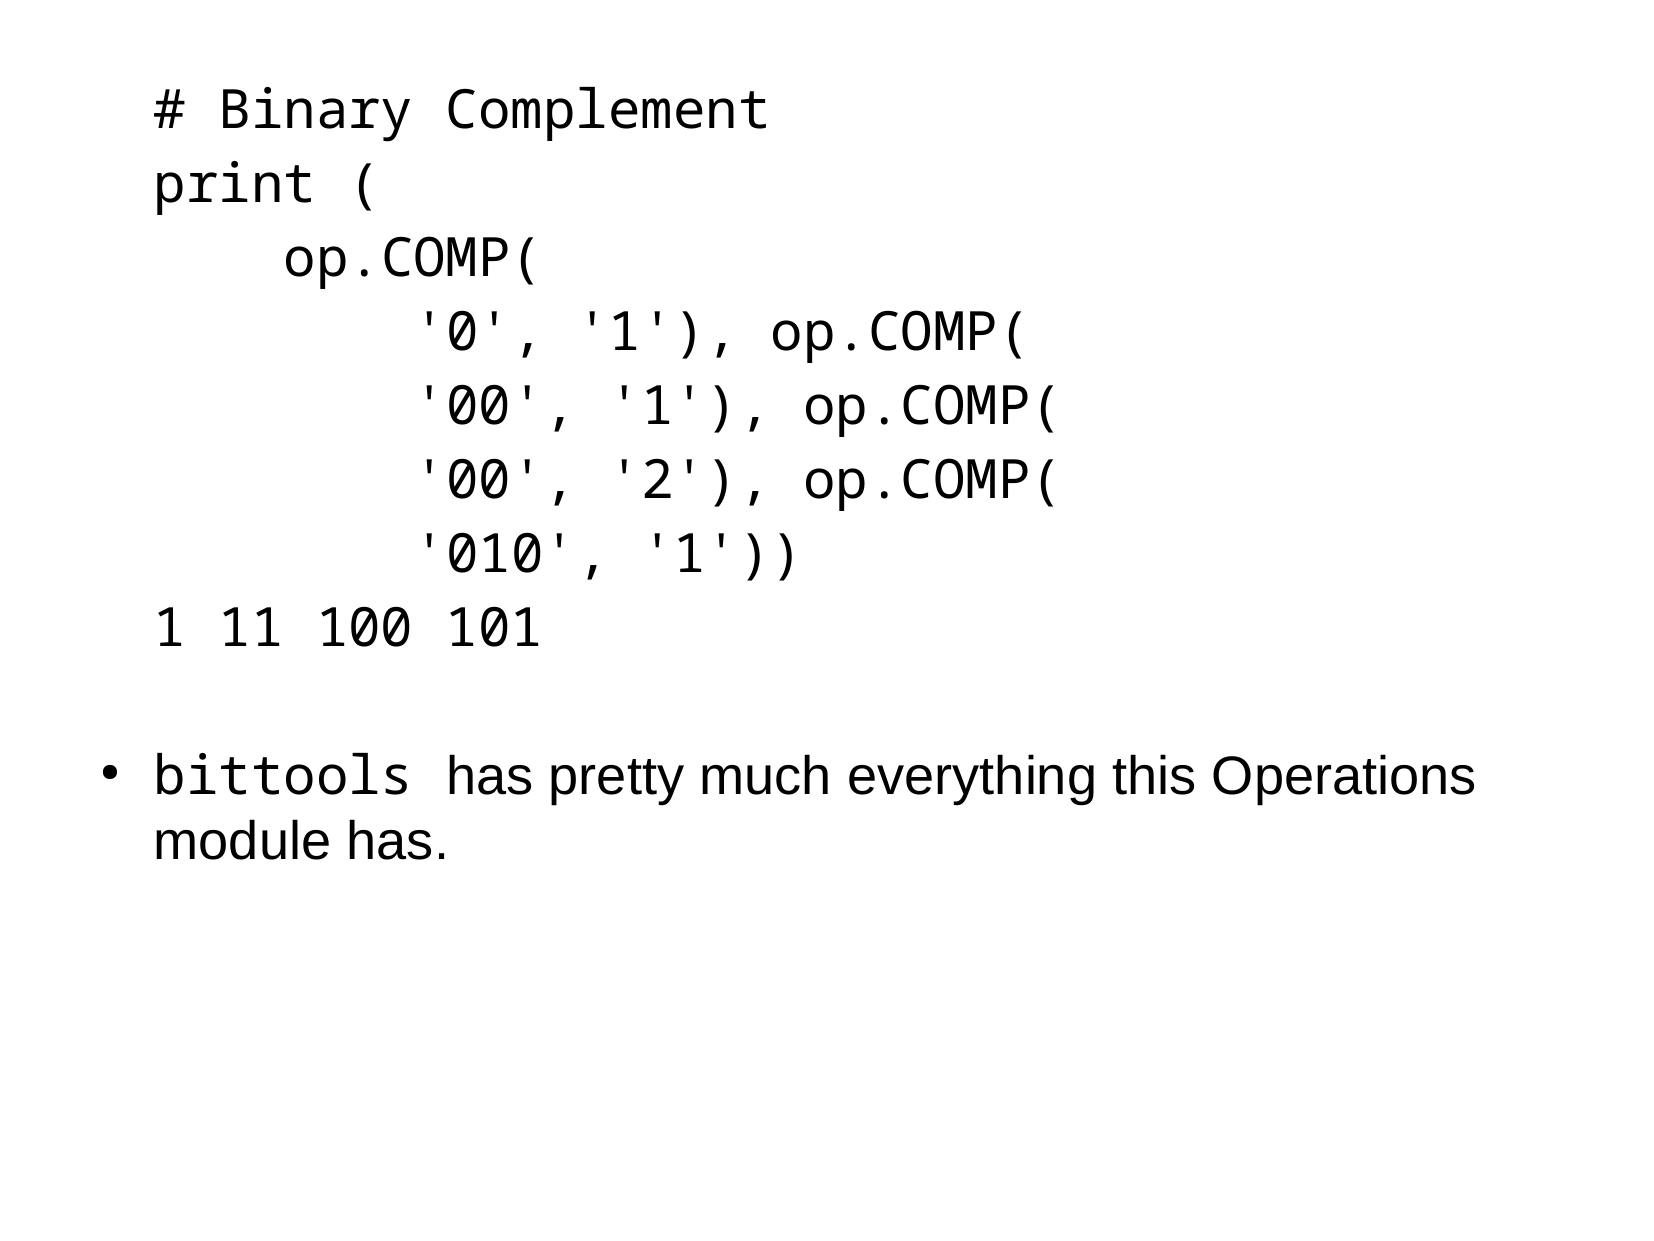

# # Binary Complement
print (
 op.COMP(
 '0', '1'), op.COMP(
 '00', '1'), op.COMP(
 '00', '2'), op.COMP(
 '010', '1'))
1 11 100 101
bittools has pretty much everything this Operations module has.